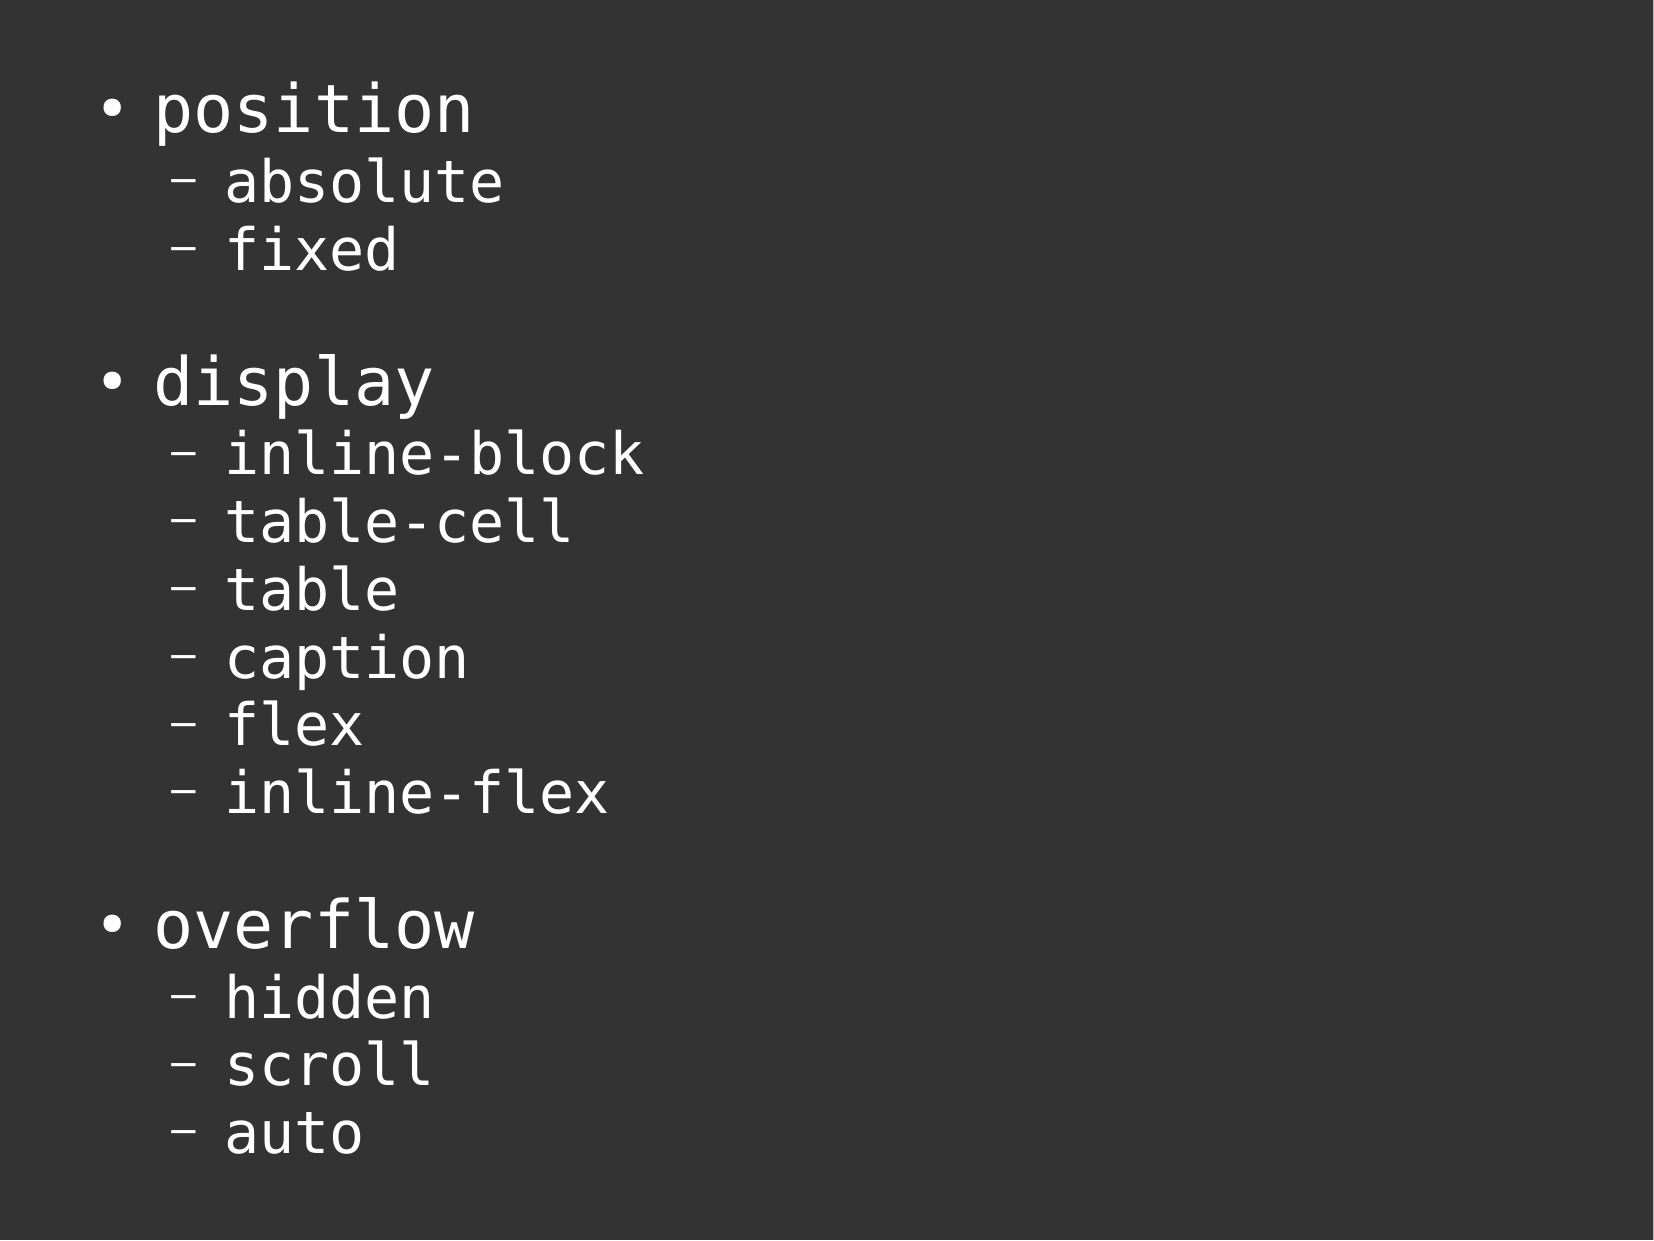

# position
absolute
fixed
display
inline-block
table-cell
table
caption
flex
inline-flex
overflow
hidden
scroll
auto